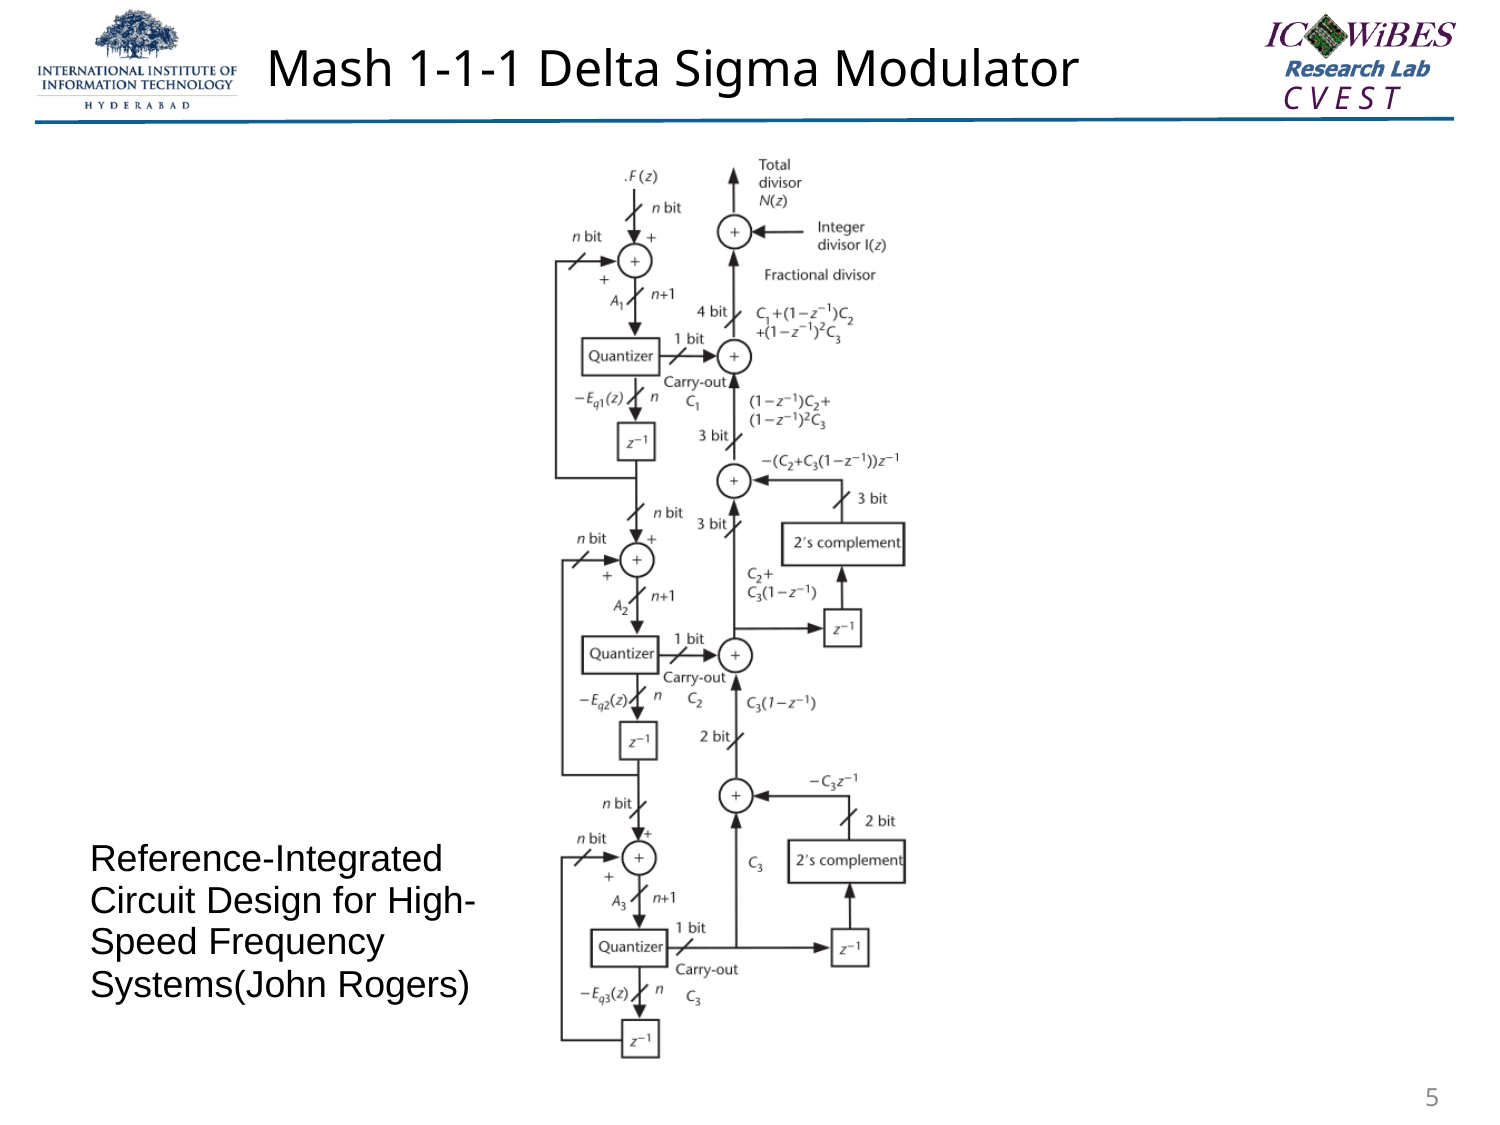

# Mash 1-1-1 Delta Sigma Modulator
Reference-Integrated Circuit Design for High-Speed Frequency Systems(John Rogers)